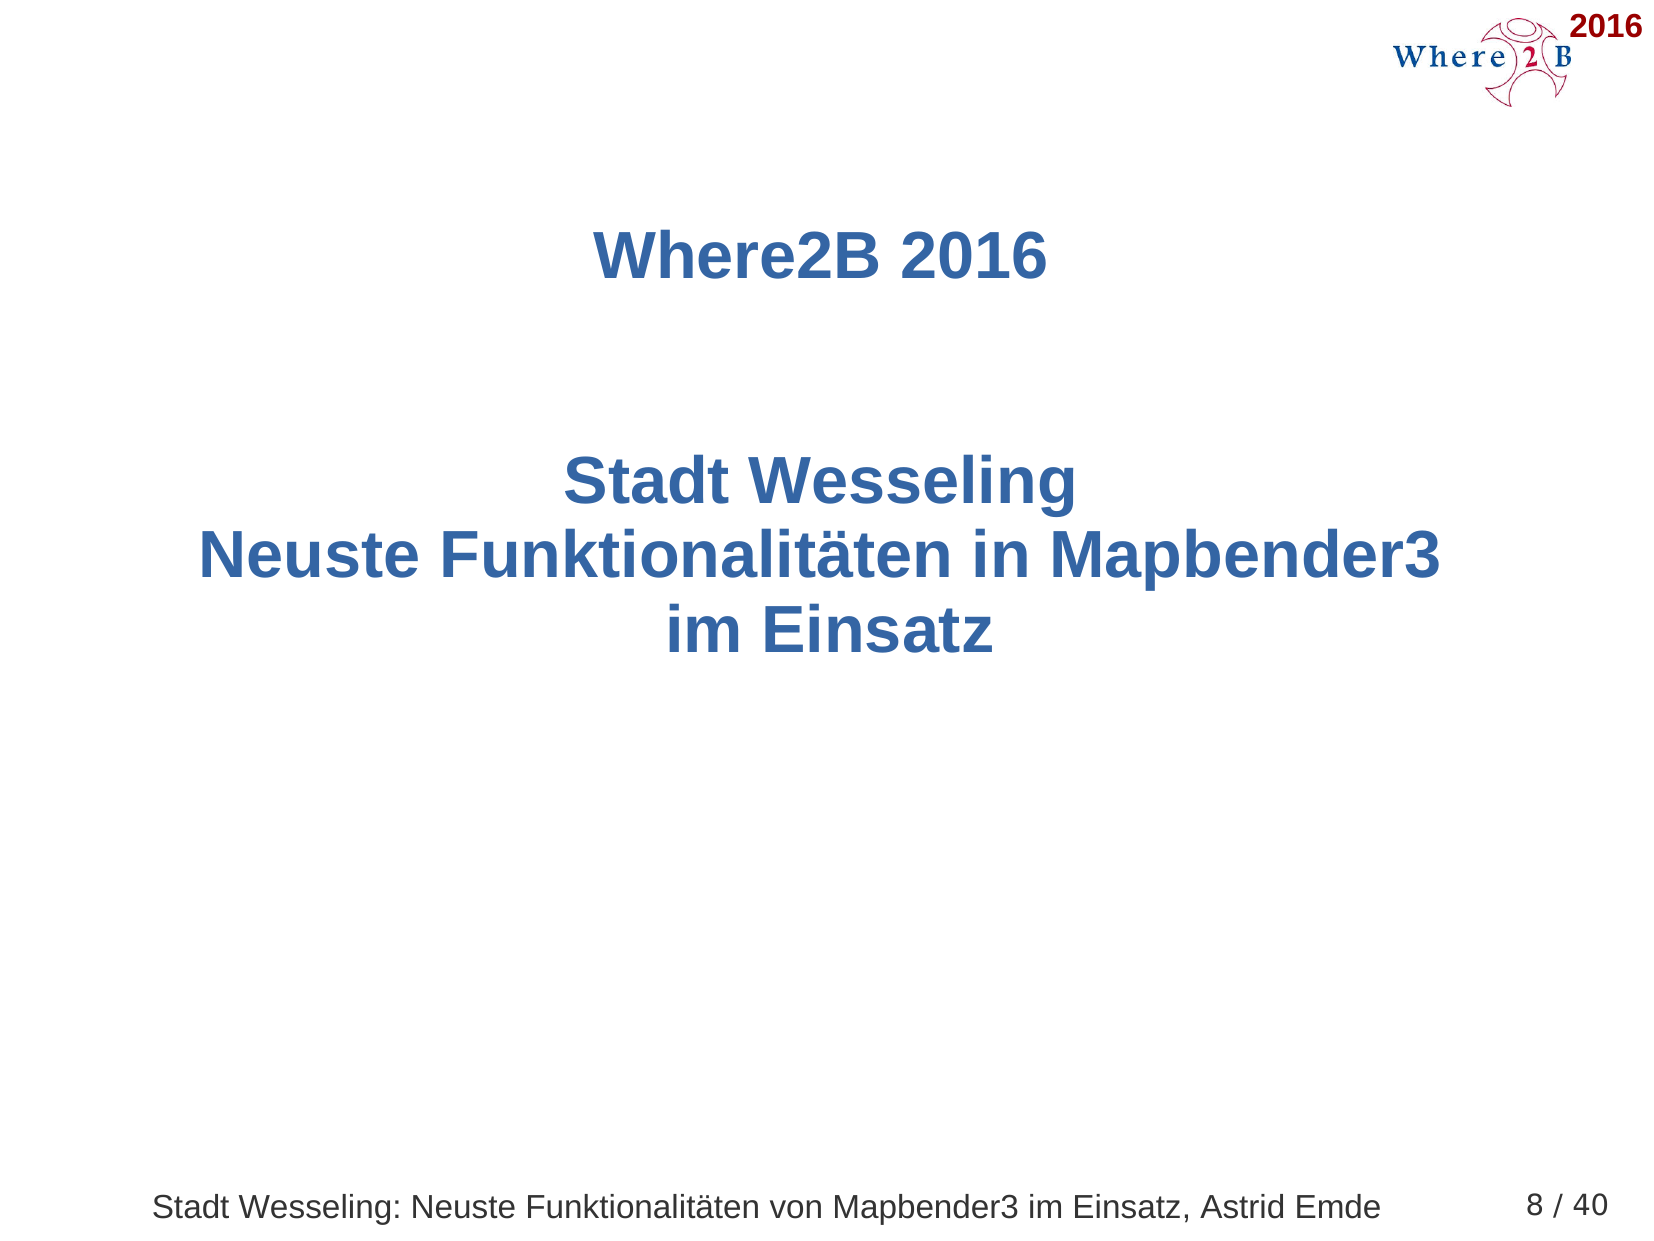

# Where2B 2016
Stadt Wesseling
Neuste Funktionalitäten in Mapbender3
 im Einsatz